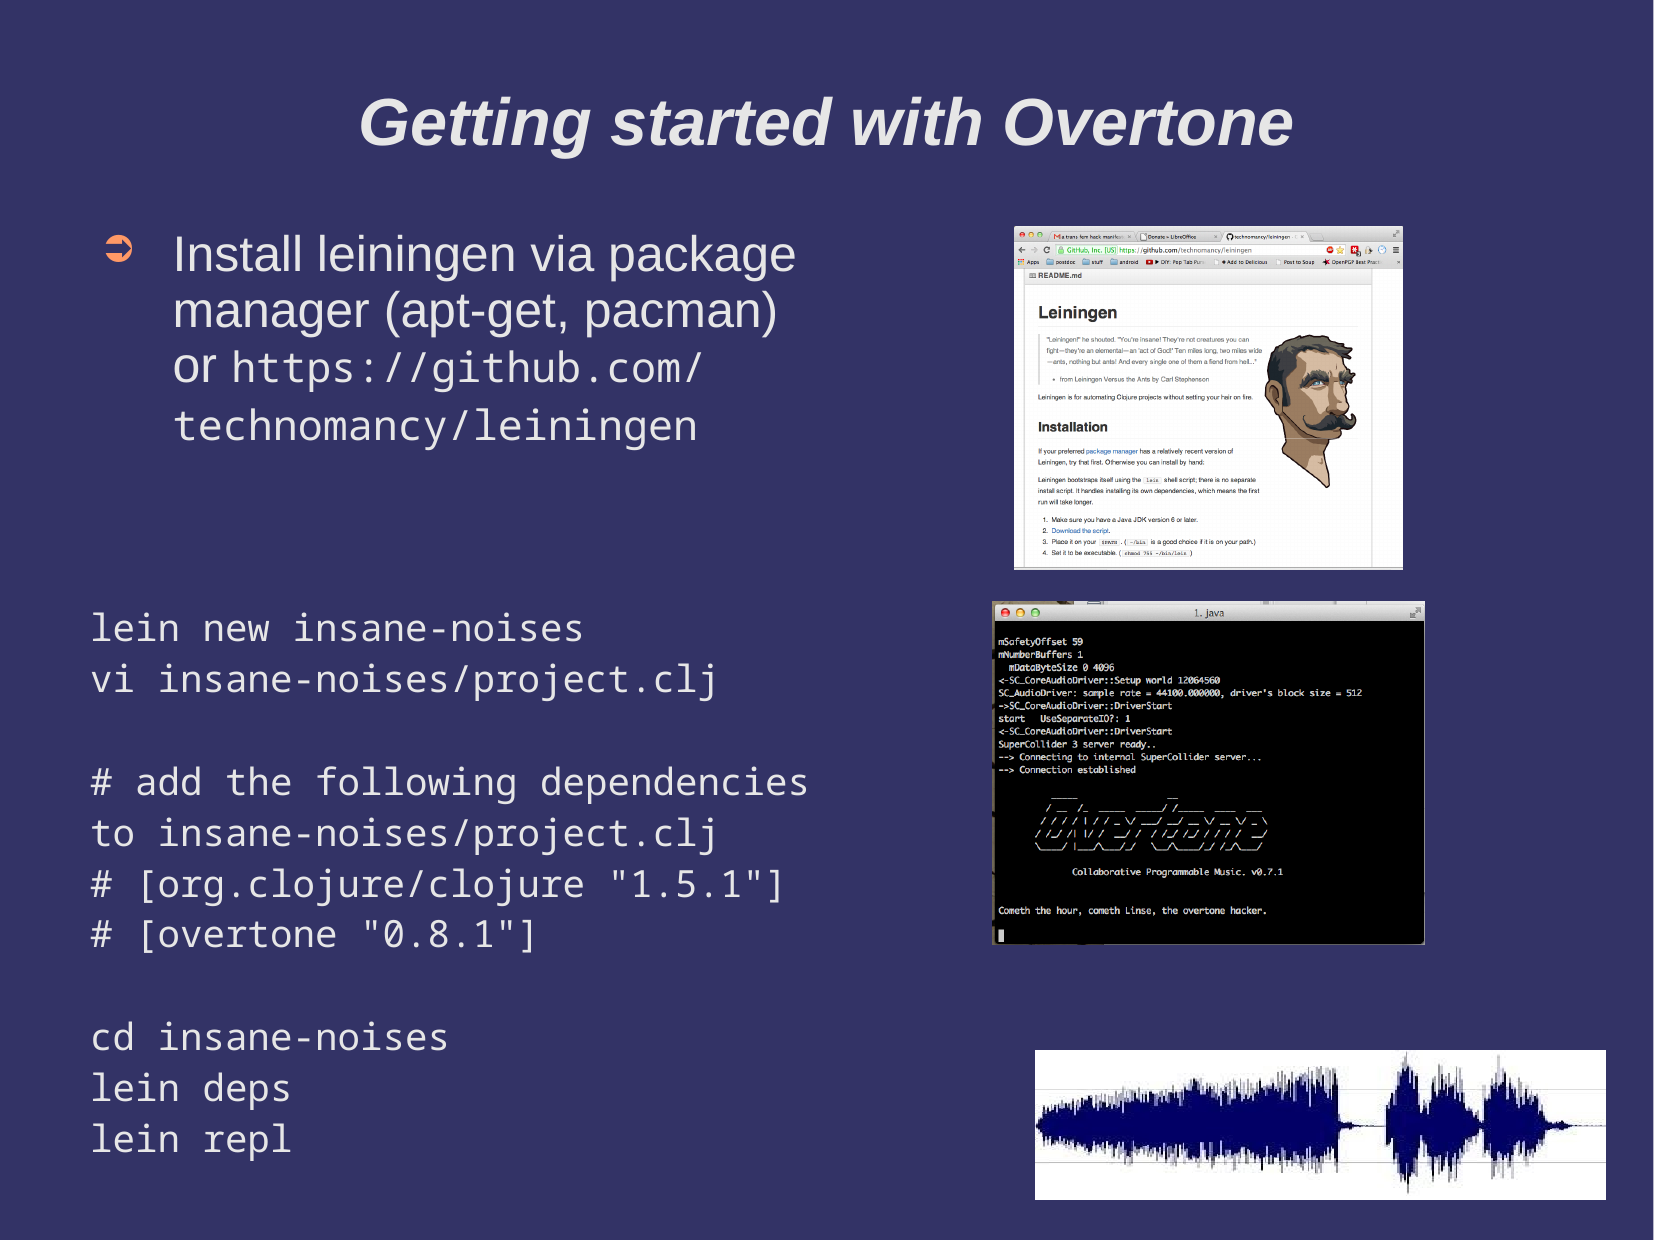

# Getting started with Overtone
Install leiningen via package manager (apt-get, pacman) or https://github.com/technomancy/leiningen
lein new insane-noises
vi insane-noises/project.clj
# add the following dependencies to insane-noises/project.clj
# [org.clojure/clojure "1.5.1"]
# [overtone "0.8.1"]
cd insane-noises
lein deps
lein repl